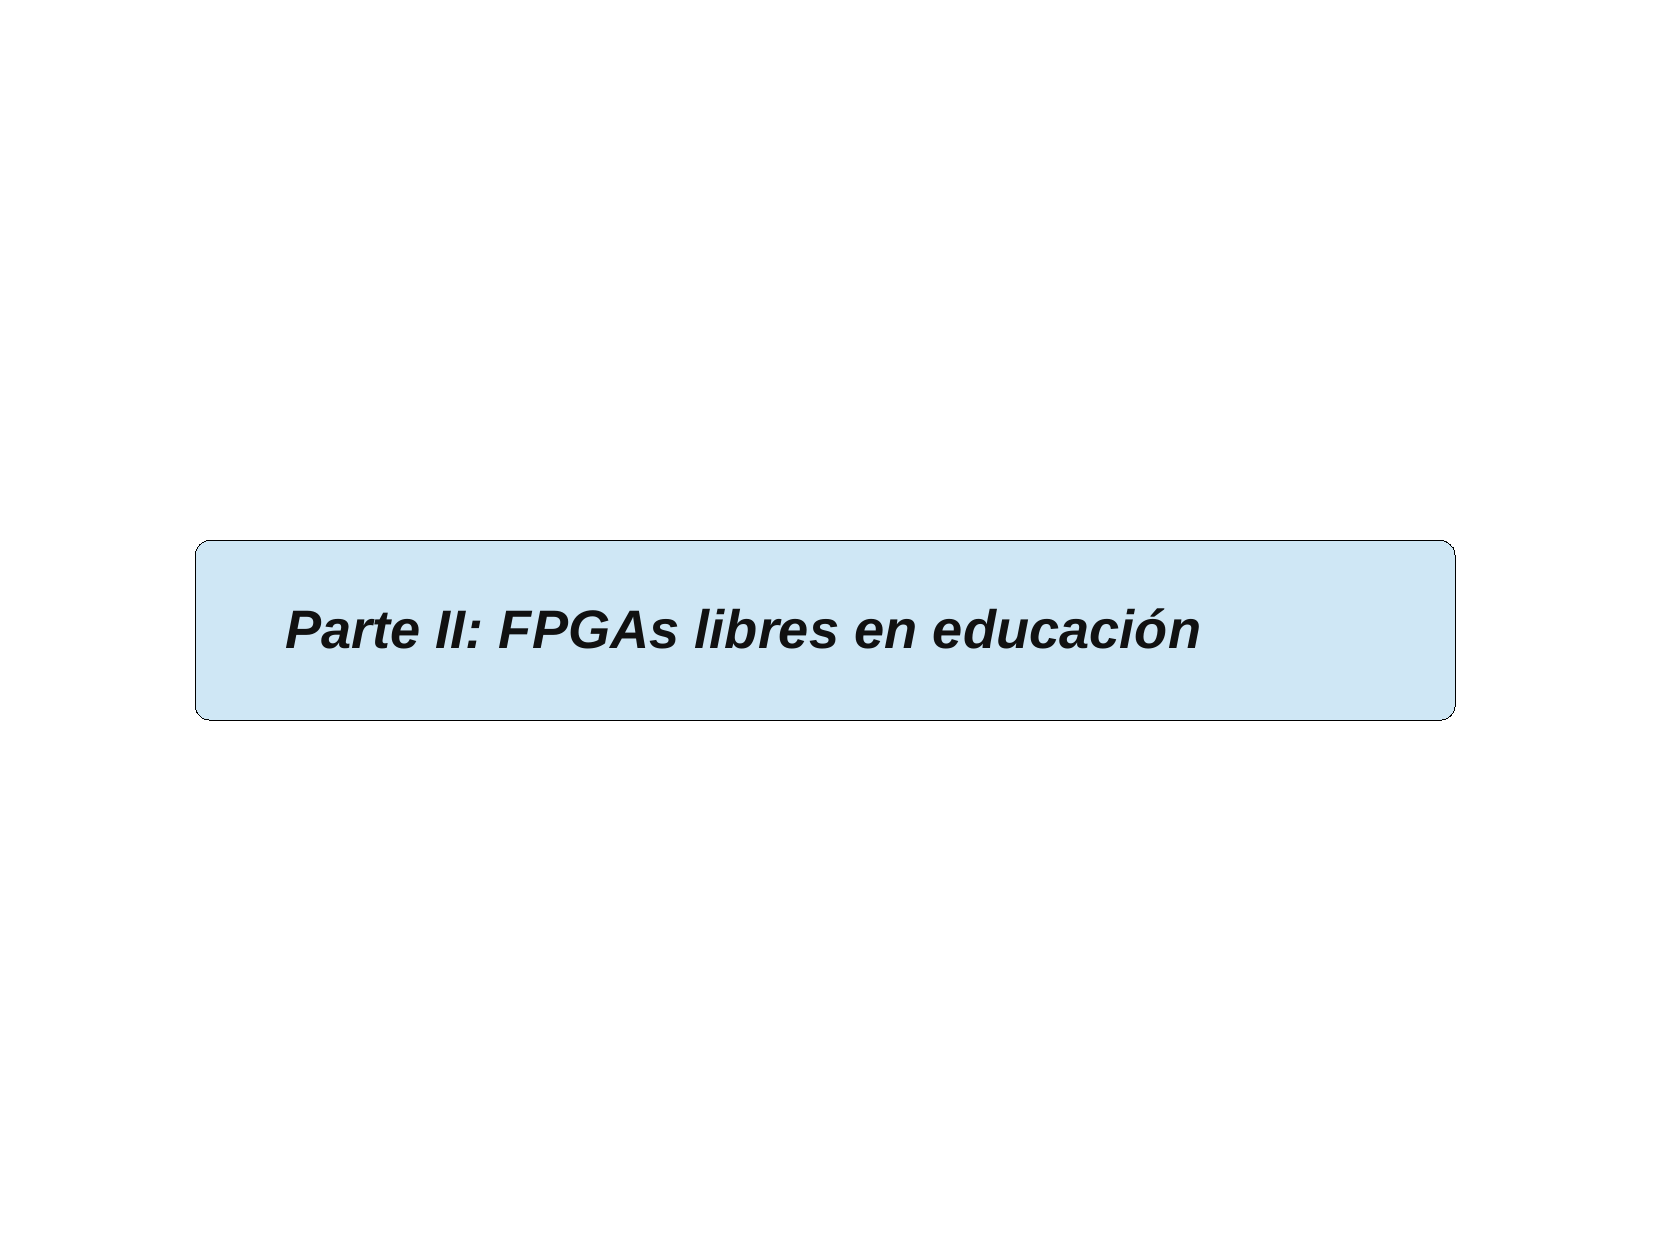

Parte II: FPGAs libres en educación
Parte II: FPGAs libres en educación